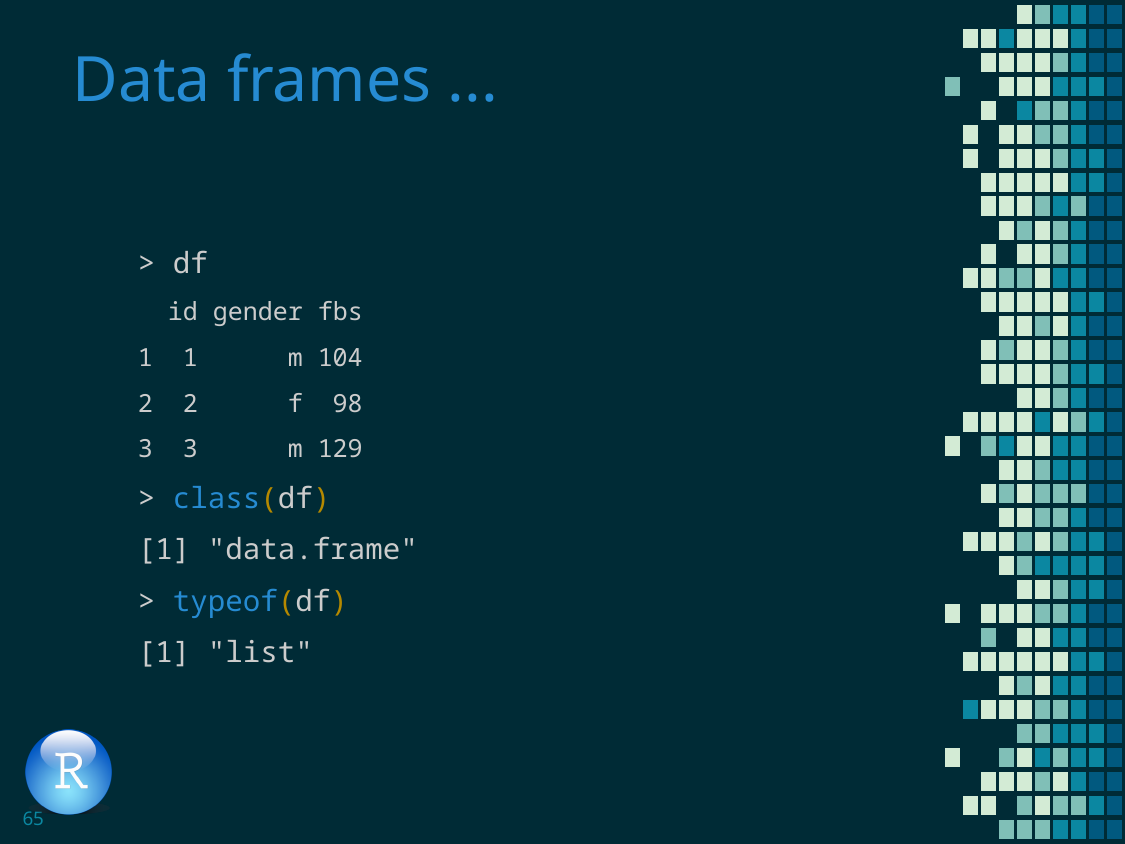

Data frames ...
> df
 id gender fbs
1 1 m 104
2 2 f 98
3 3 m 129
> class(df)
[1] "data.frame"
> typeof(df)
[1] "list"